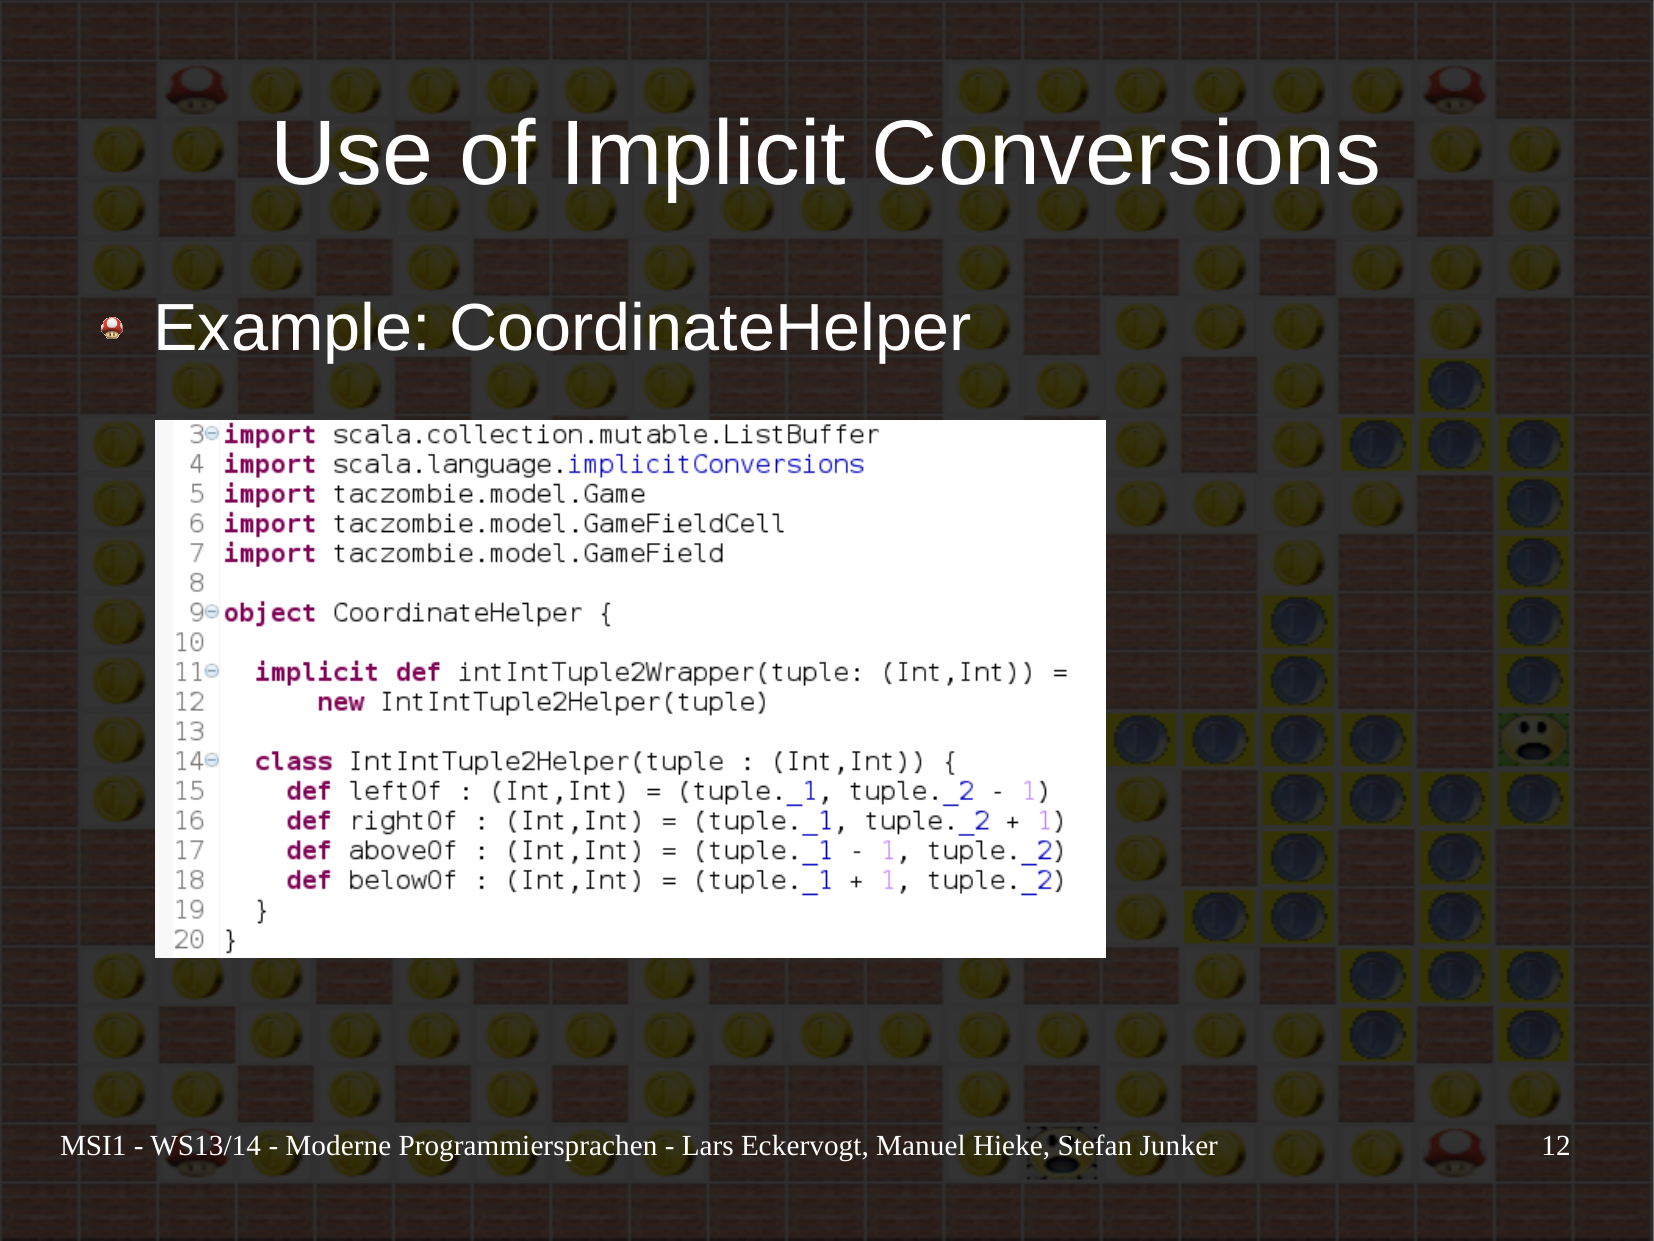

# Use of Implicit Conversions
Example: CoordinateHelper
MSI1 - WS13/14 - Moderne Programmiersprachen - Lars Eckervogt, Manuel Hieke, Stefan Junker
12